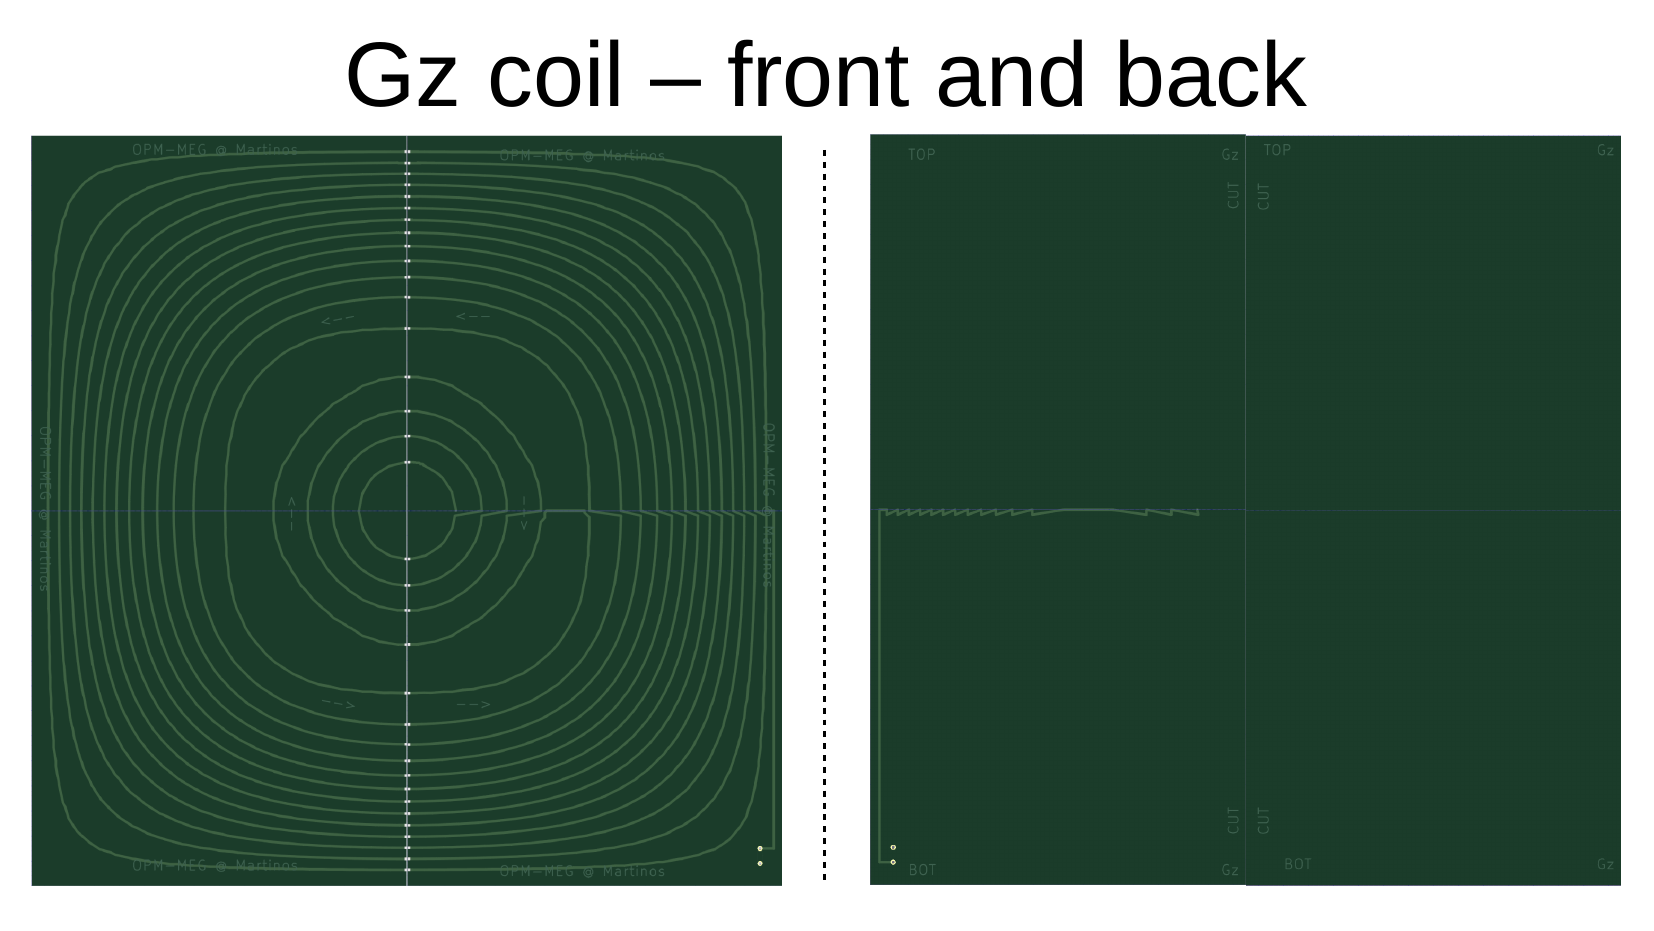

# Gz coil – front and back